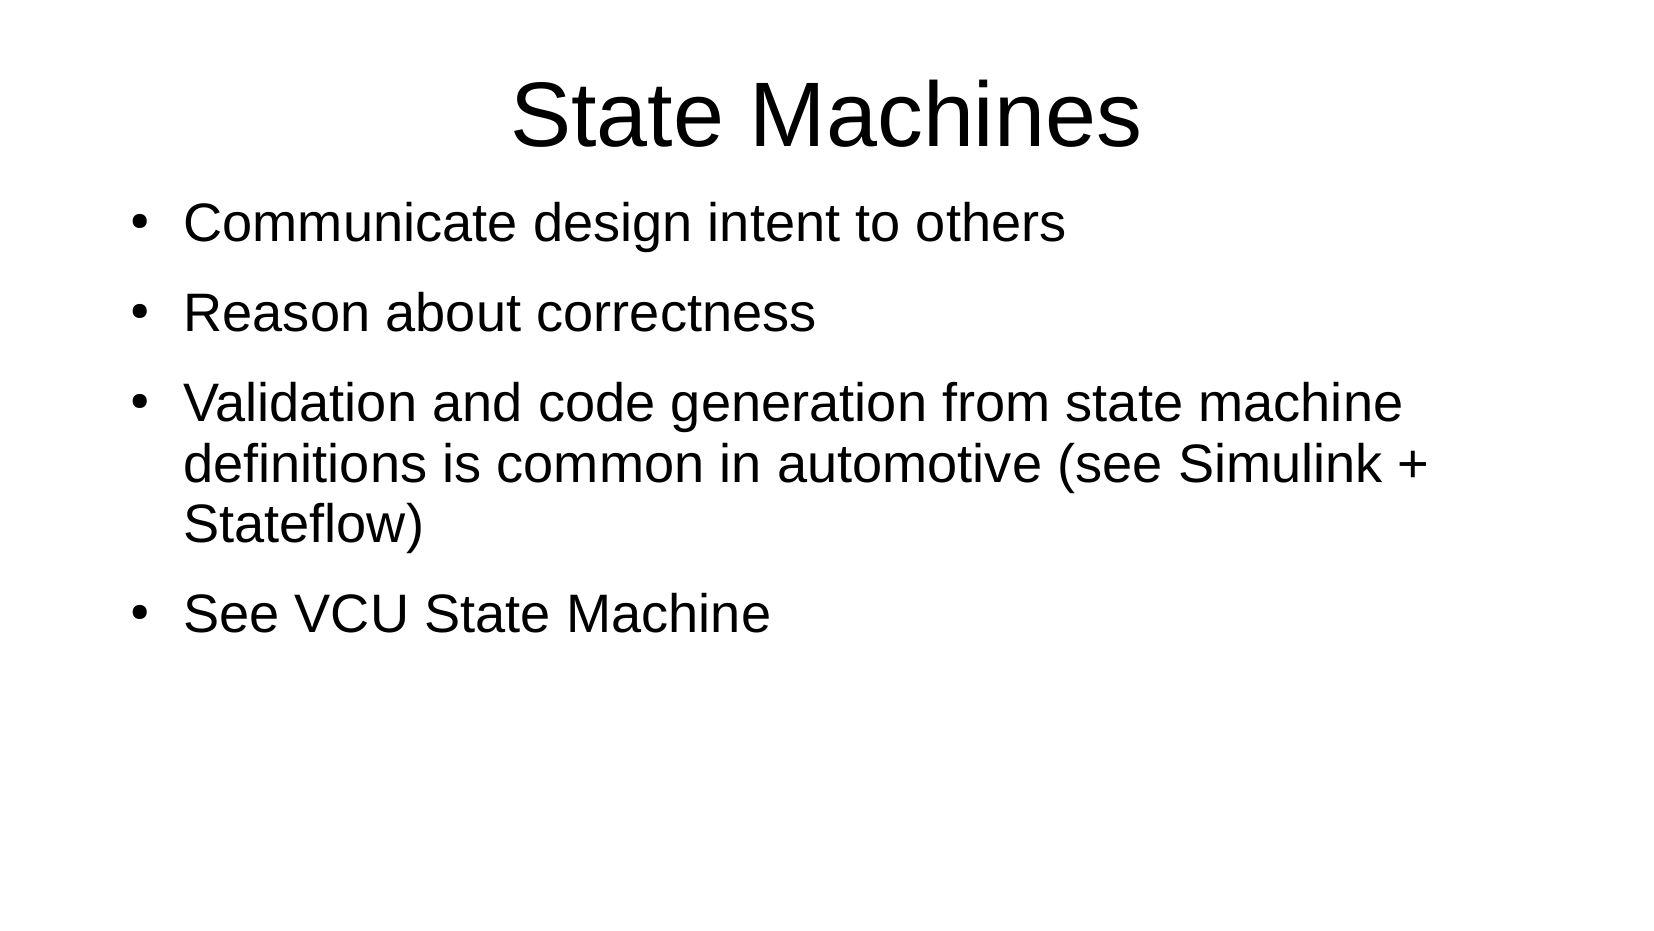

# State Machines
Communicate design intent to others
Reason about correctness
Validation and code generation from state machine definitions is common in automotive (see Simulink + Stateflow)
See VCU State Machine